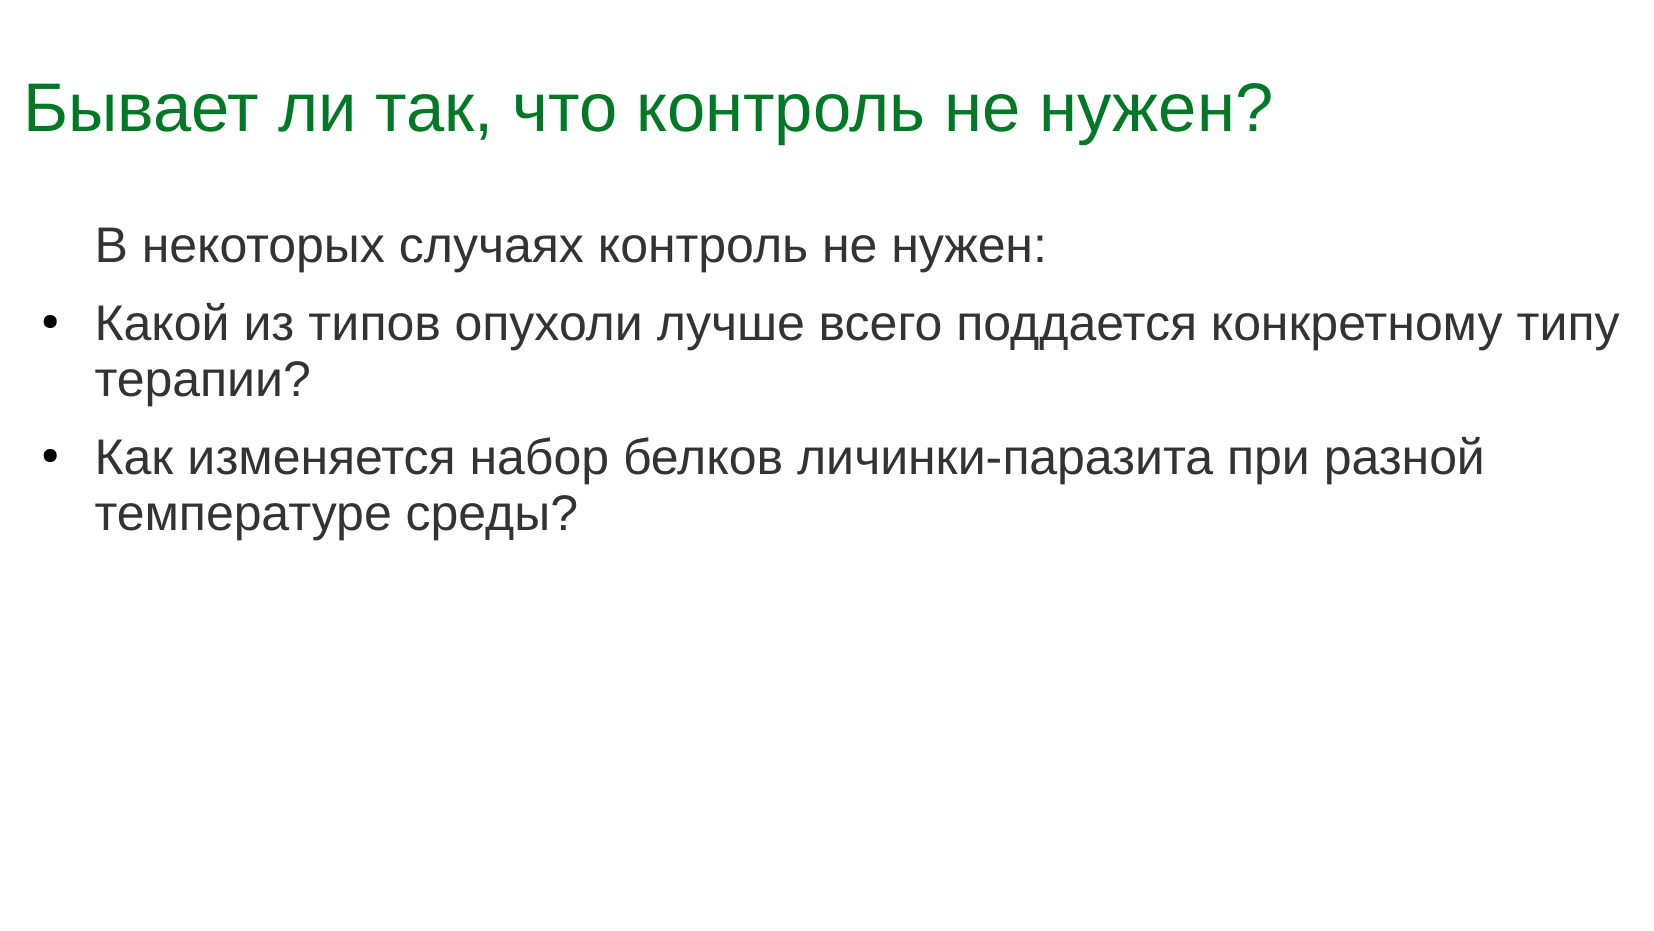

# Бывает ли так, что контроль не нужен?
В некоторых случаях контроль не нужен:
Какой из типов опухоли лучше всего поддается конкретному типу терапии?
Как изменяется набор белков личинки-паразита при разной температуре среды?